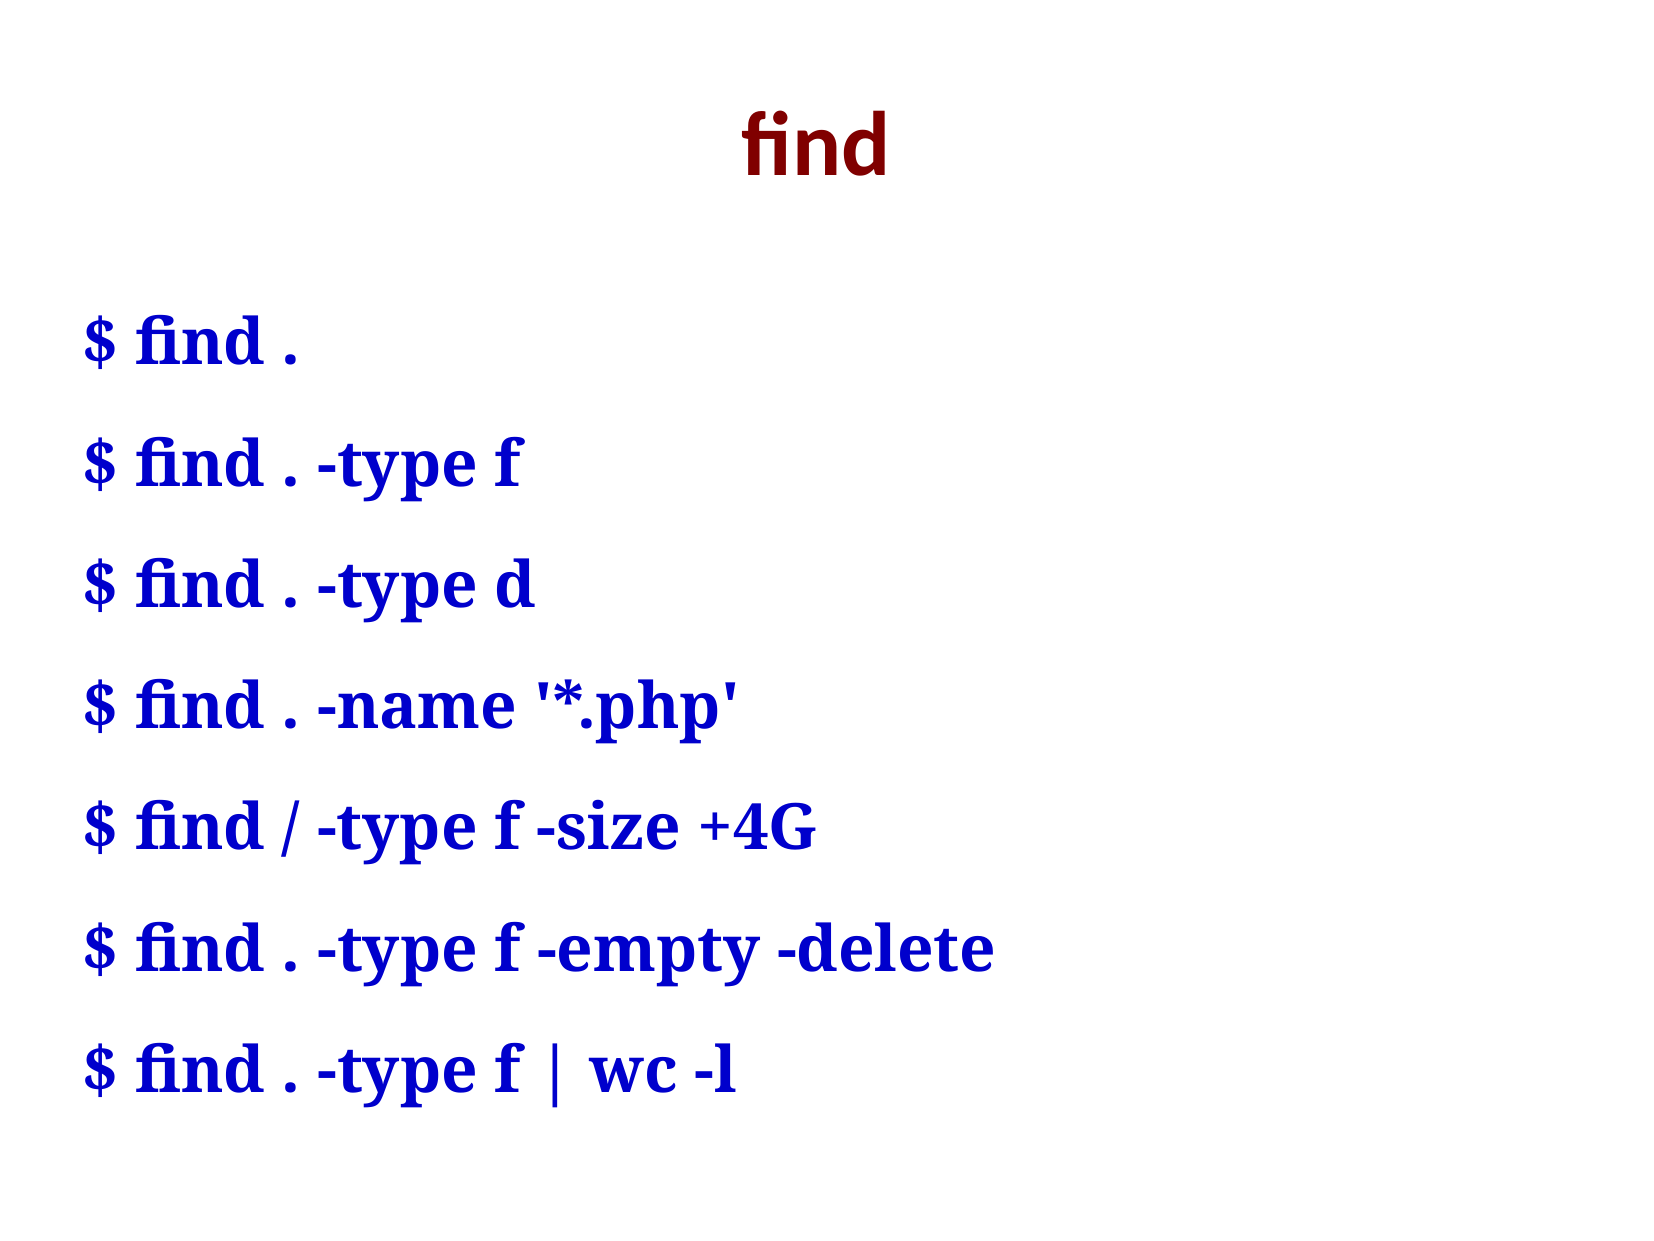

# find
$ find .
$ find . -type f
$ find . -type d
$ find . -name '*.php'
$ find / -type f -size +4G
$ find . -type f -empty -delete
$ find . -type f | wc -l